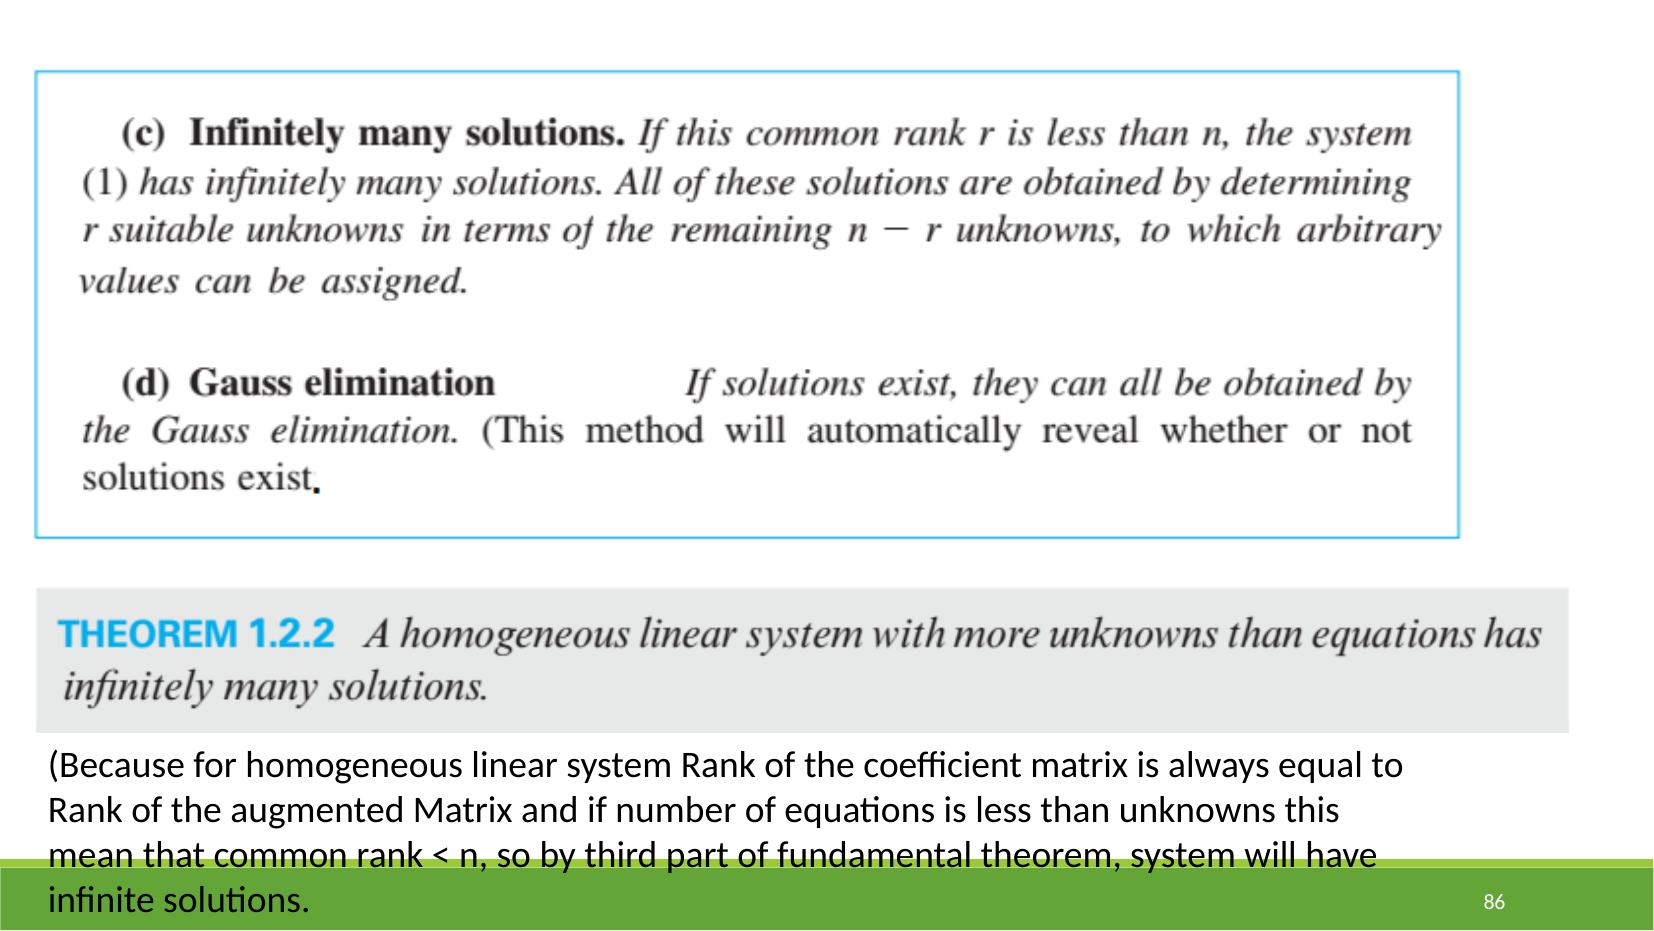

(Because for homogeneous linear system Rank of the coefficient matrix is always equal to Rank of the augmented Matrix and if number of equations is less than unknowns this mean that common rank < n, so by third part of fundamental theorem, system will have infinite solutions.